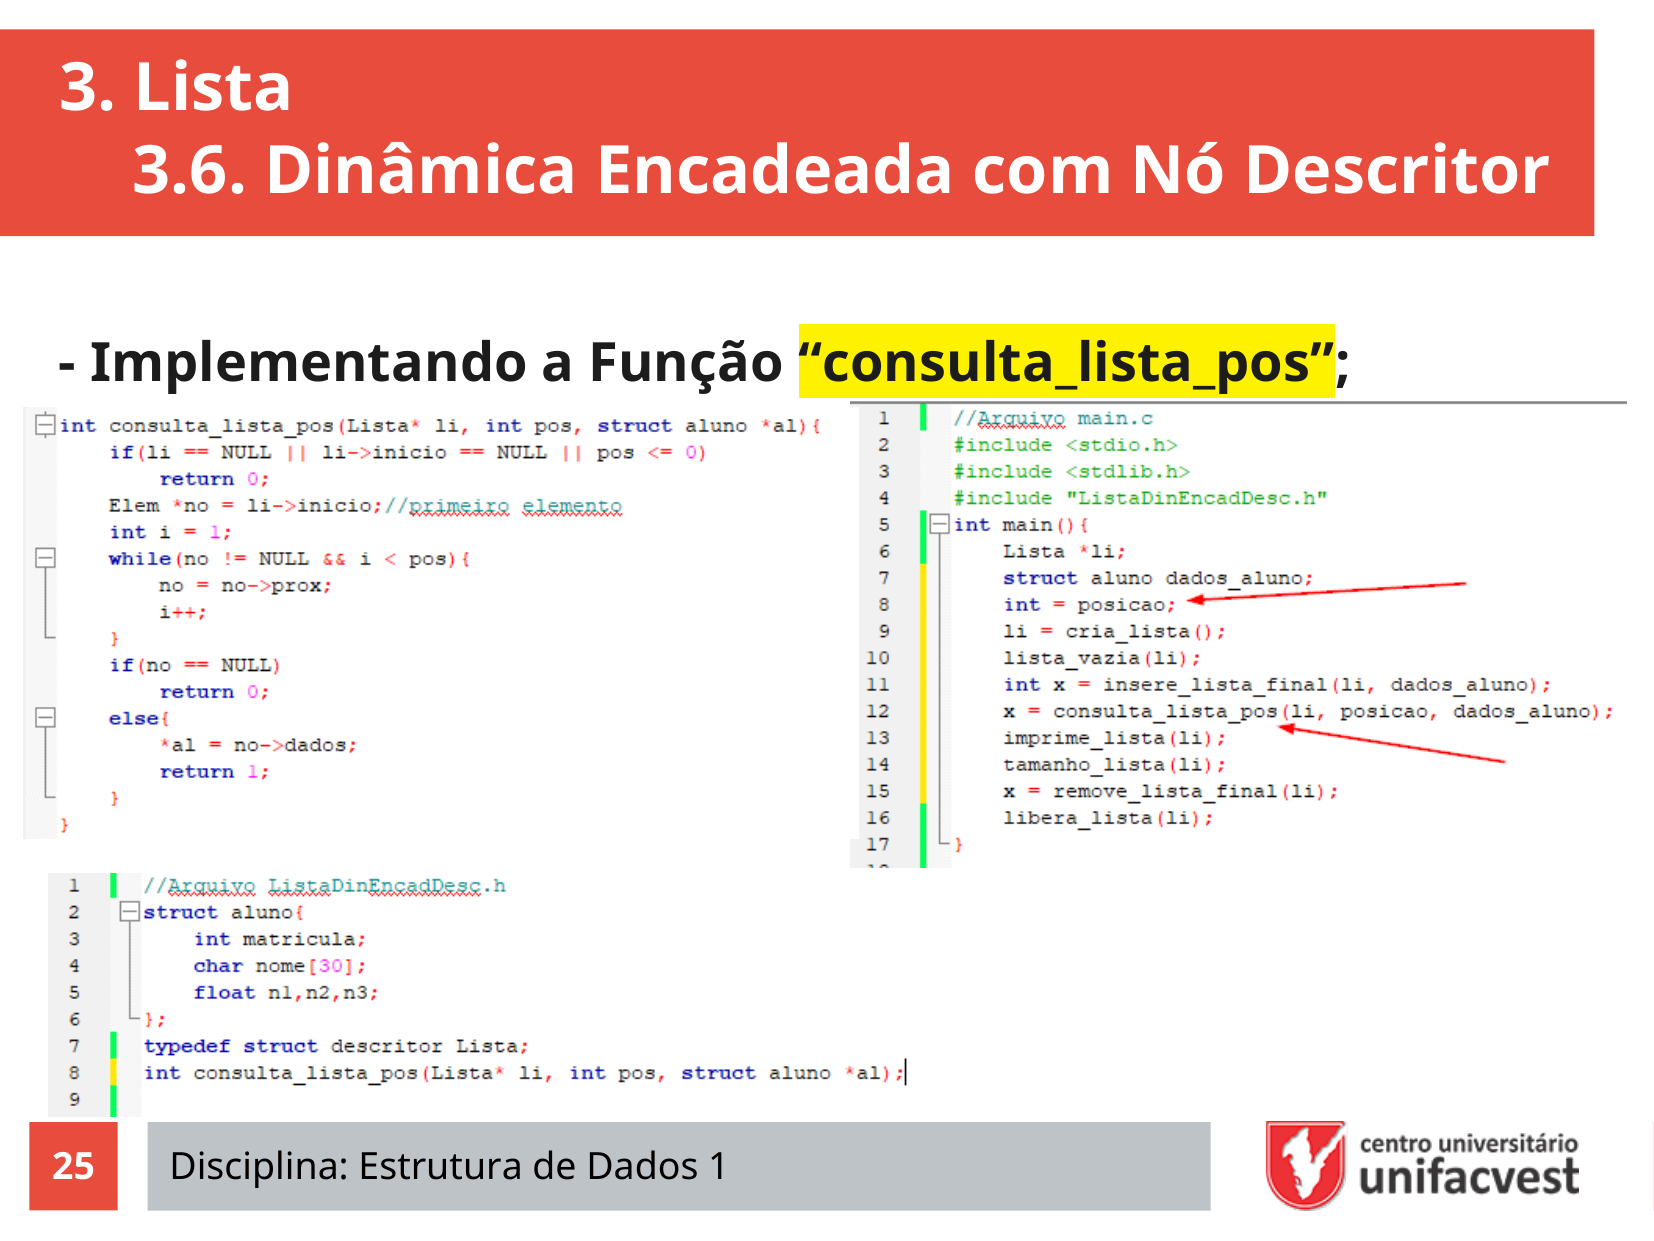

# 3. Lista 3.6. Dinâmica Encadeada com Nó Descritor
- Implementando a Função “consulta_lista_pos”;
25
Disciplina: Estrutura de Dados 1